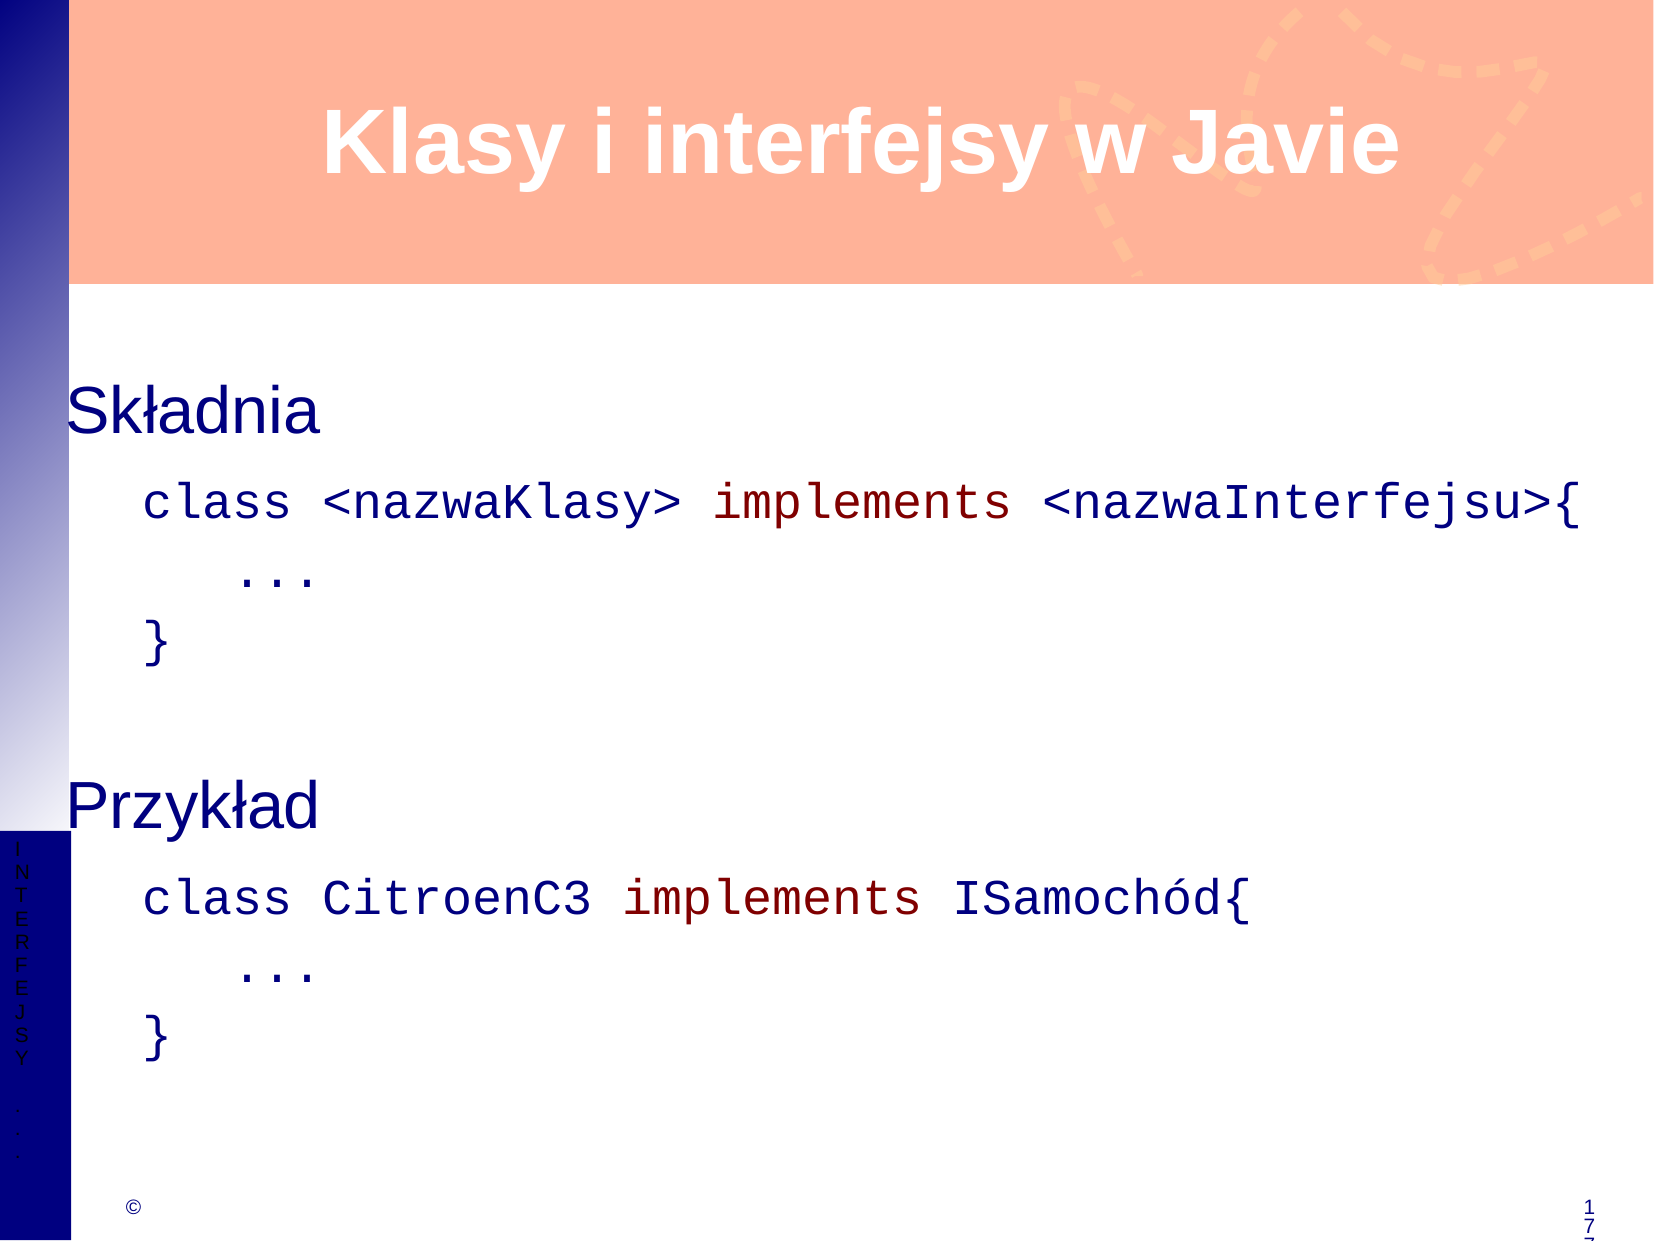

# Klasy i interfejsy w Javie
Składnia
class <nazwaKlasy> implements <nazwaInterfejsu>{
 ...
}
Przykład
class CitroenC3 implements ISamochód{
 ...
}
I
N
T
E
R
F
E
J
S
Y
.
.
.